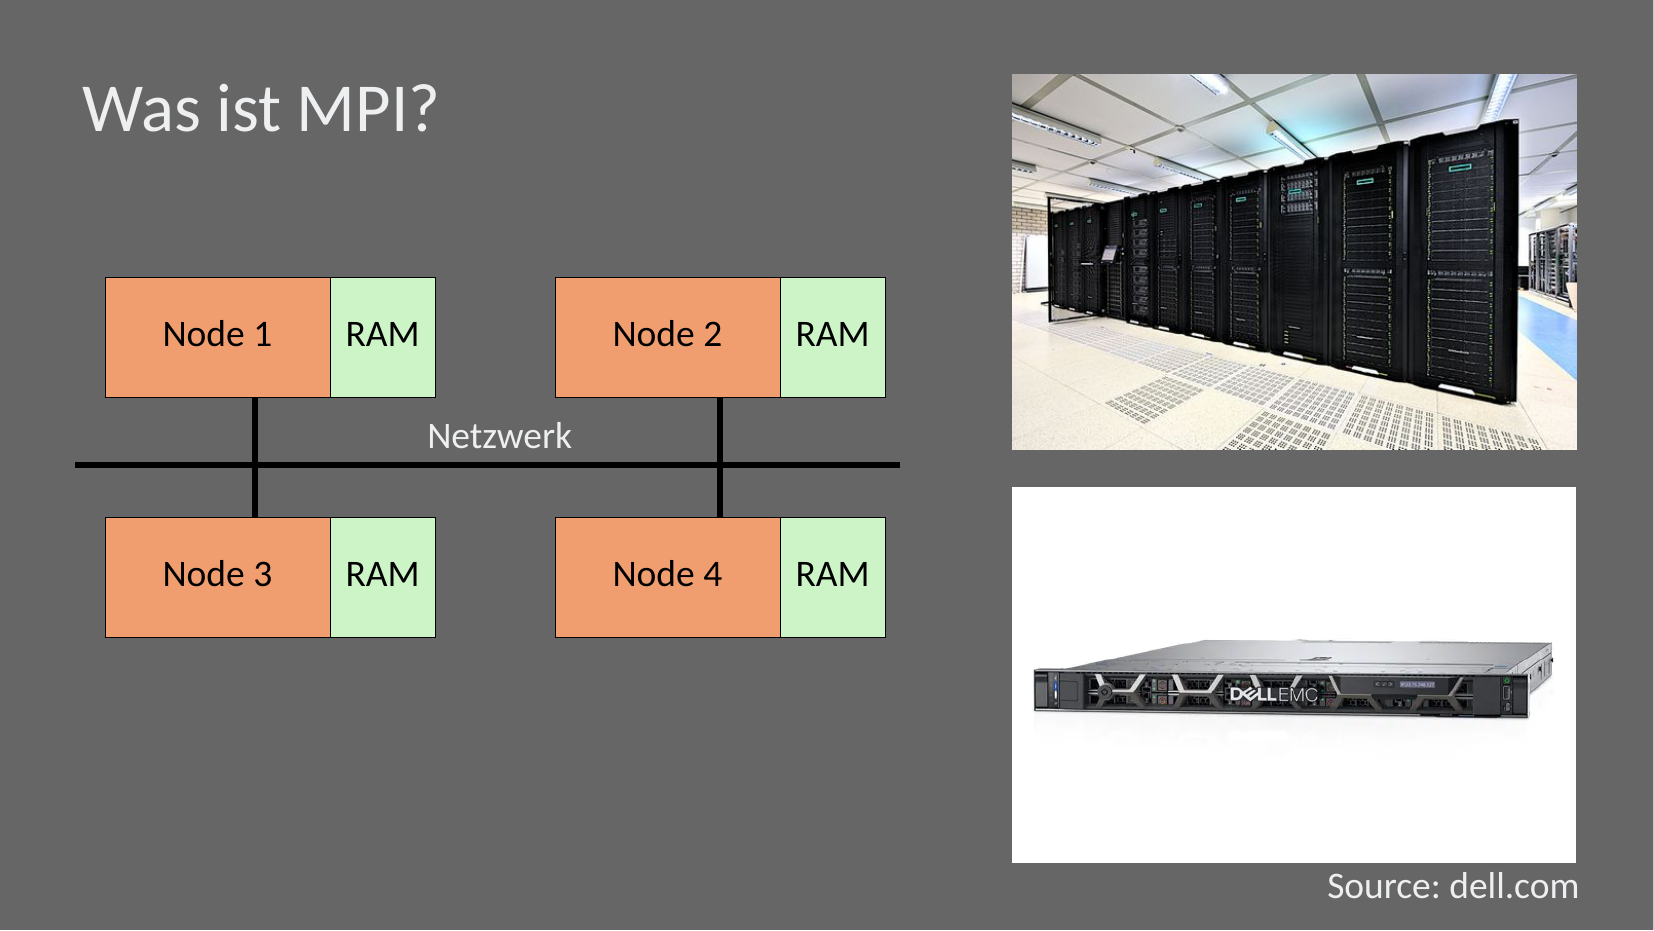

# Was ist MPI?
Node 1
RAM
Node 2
RAM
Netzwerk
Node 3
RAM
Node 4
RAM
Source: dell.com